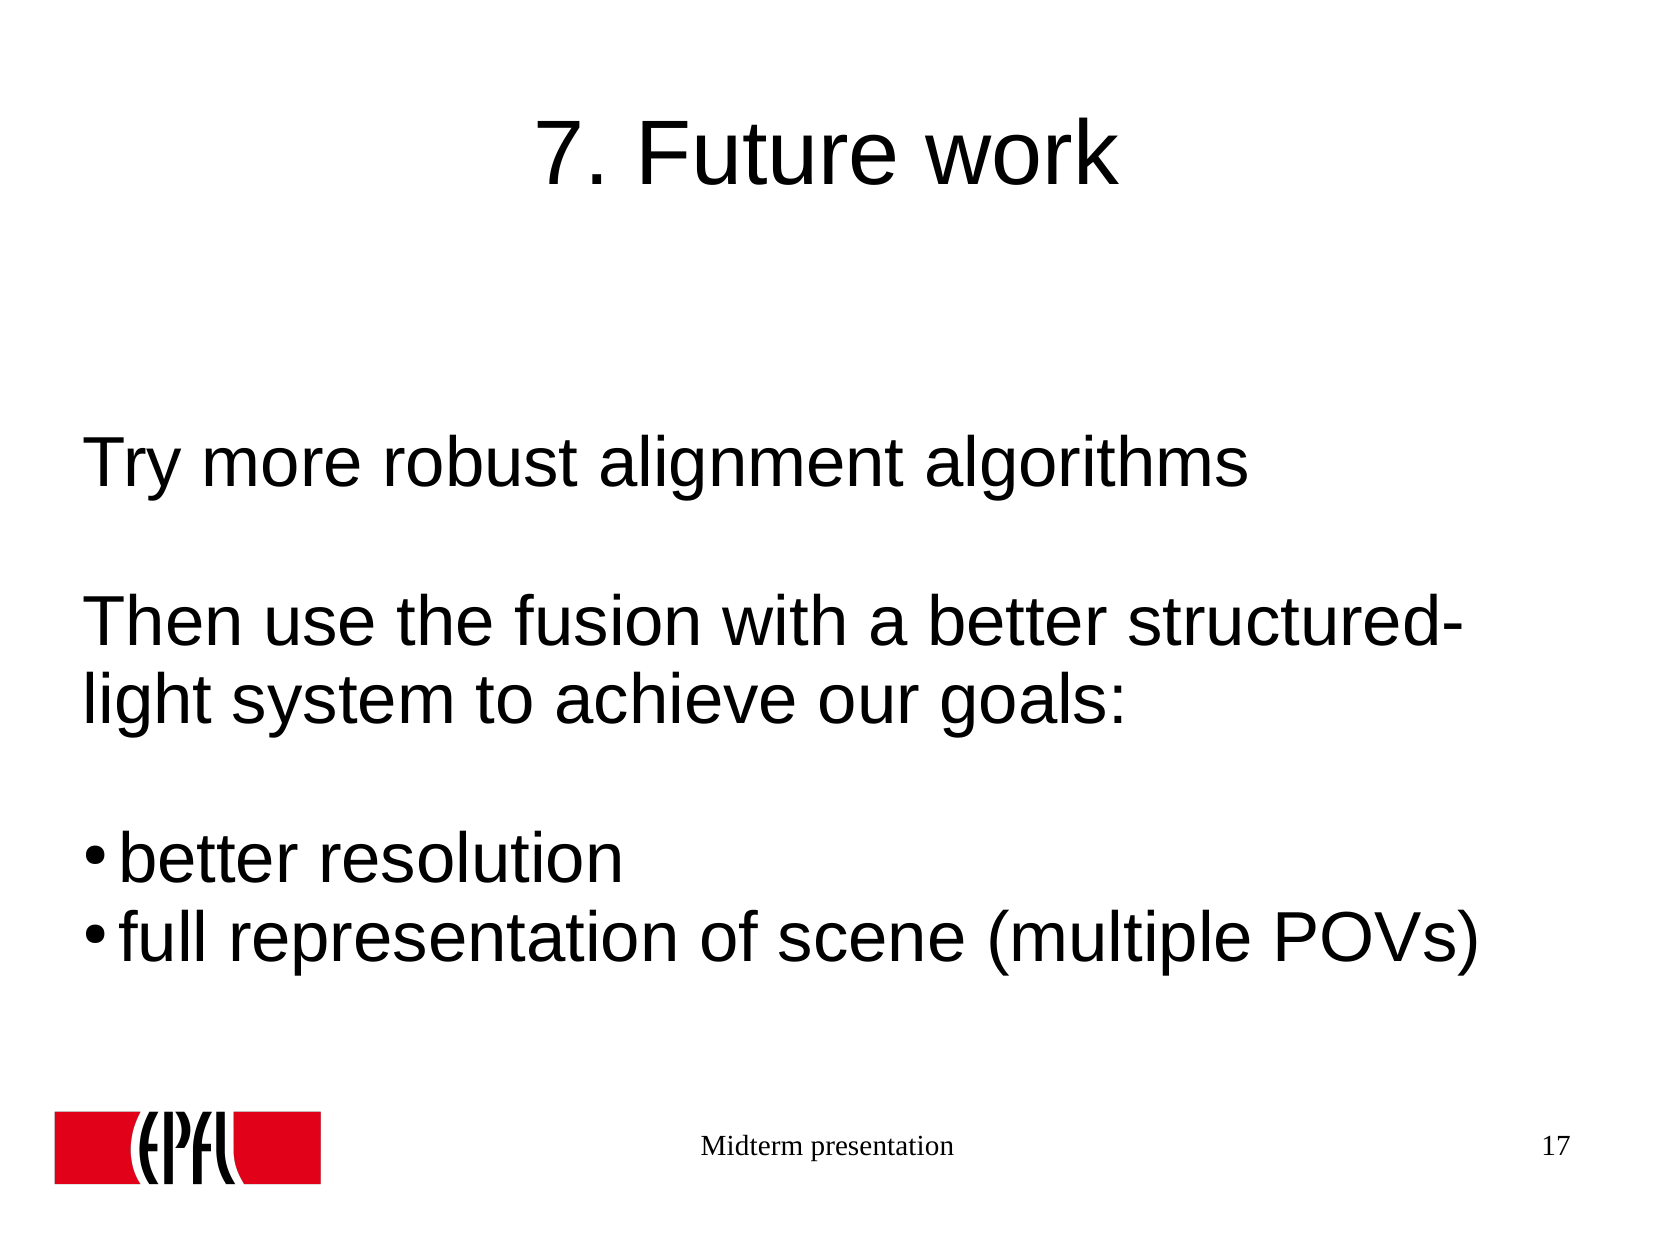

# 7. Future work
Try more robust alignment algorithms
Then use the fusion with a better structured-light system to achieve our goals:
better resolution
full representation of scene (multiple POVs)
Midterm presentation
17